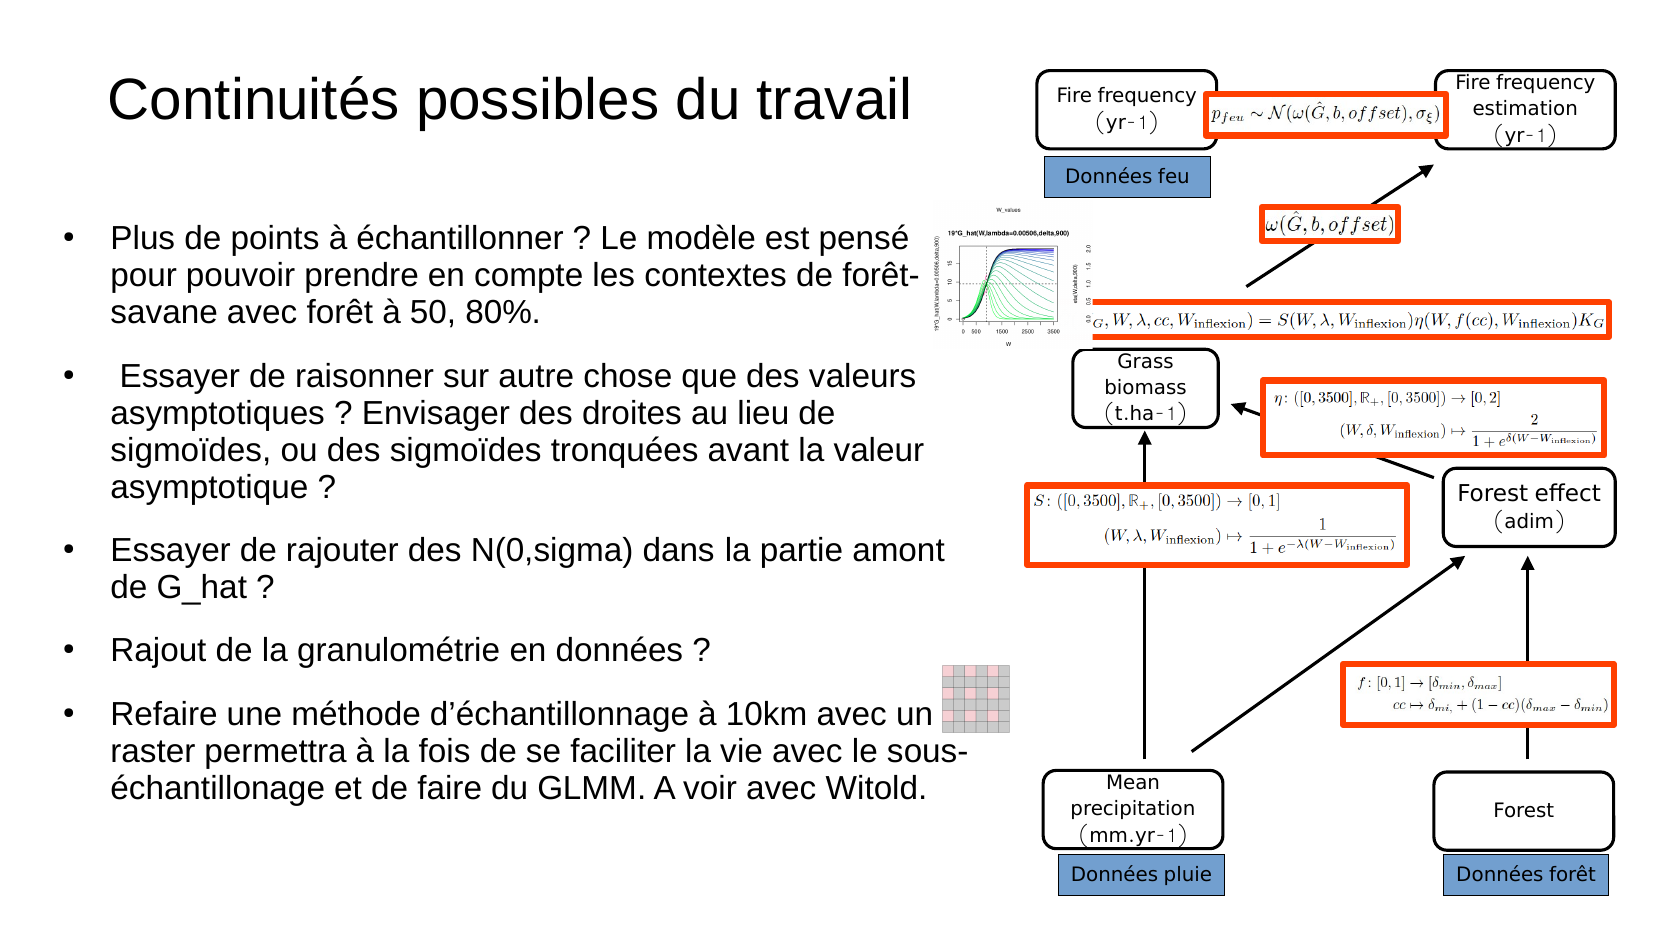

# Continuités possibles du travail
Plus de points à échantillonner ? Le modèle est pensé pour pouvoir prendre en compte les contextes de forêt-savane avec forêt à 50, 80%.
 Essayer de raisonner sur autre chose que des valeurs asymptotiques ? Envisager des droites au lieu de sigmoïdes, ou des sigmoïdes tronquées avant la valeur asymptotique ?
Essayer de rajouter des N(0,sigma) dans la partie amont de G_hat ?
Rajout de la granulométrie en données ?
Refaire une méthode d’échantillonnage à 10km avec un raster permettra à la fois de se faciliter la vie avec le sous-échantillonage et de faire du GLMM. A voir avec Witold.